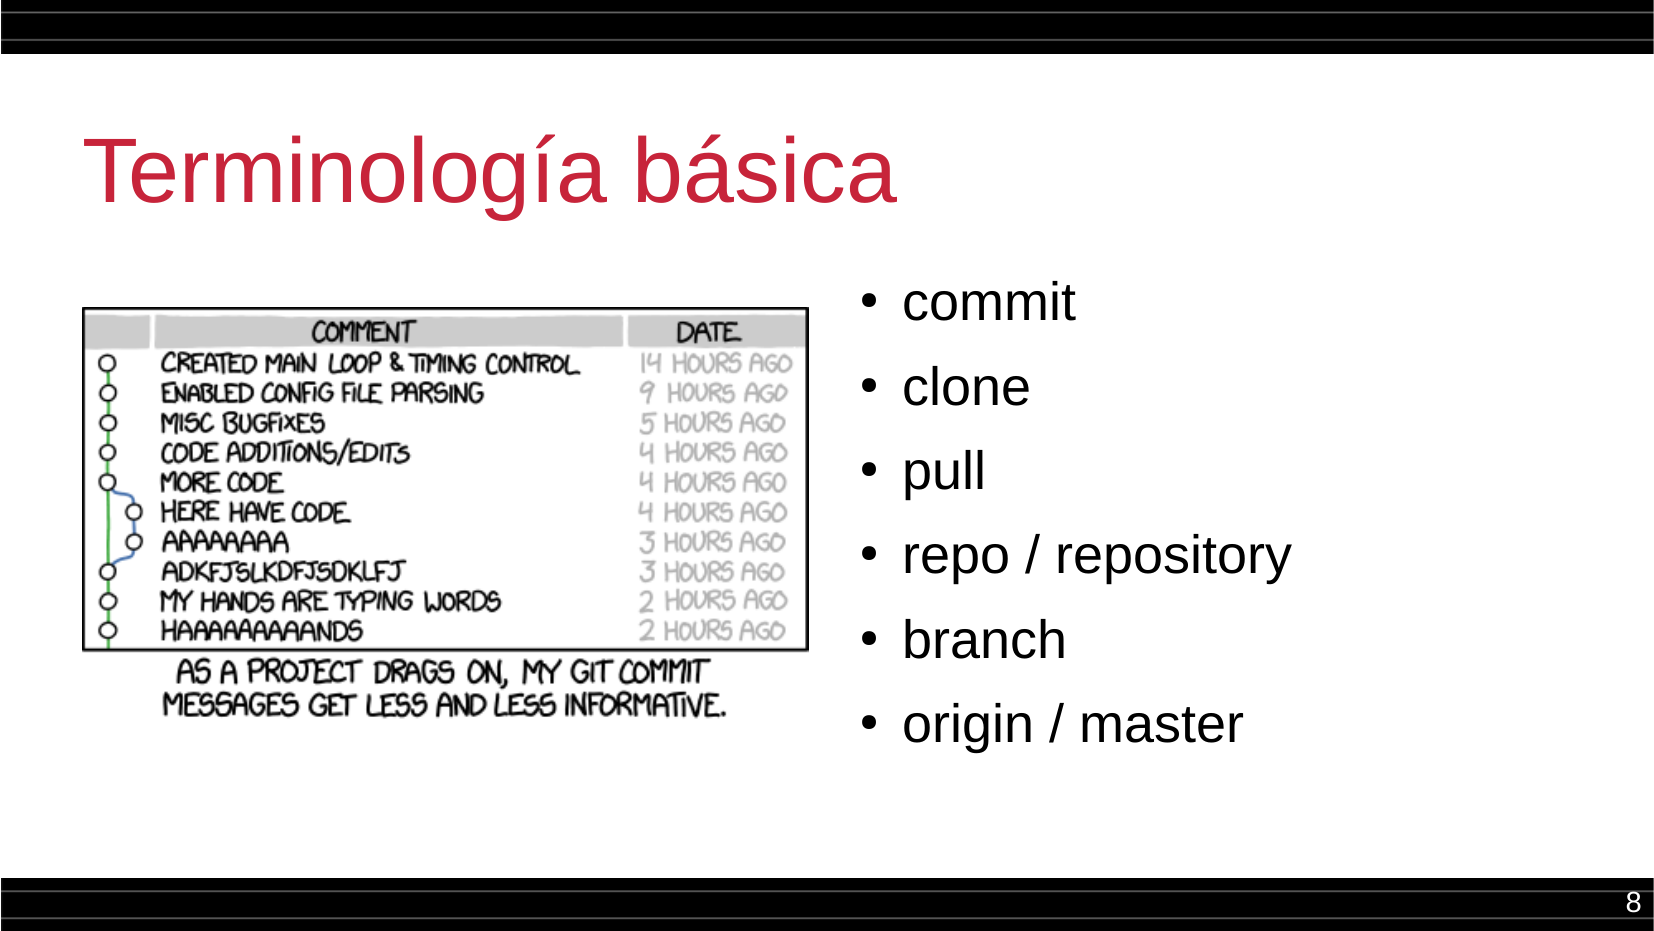

# Terminología básica
commit
clone
pull
repo / repository
branch
origin / master